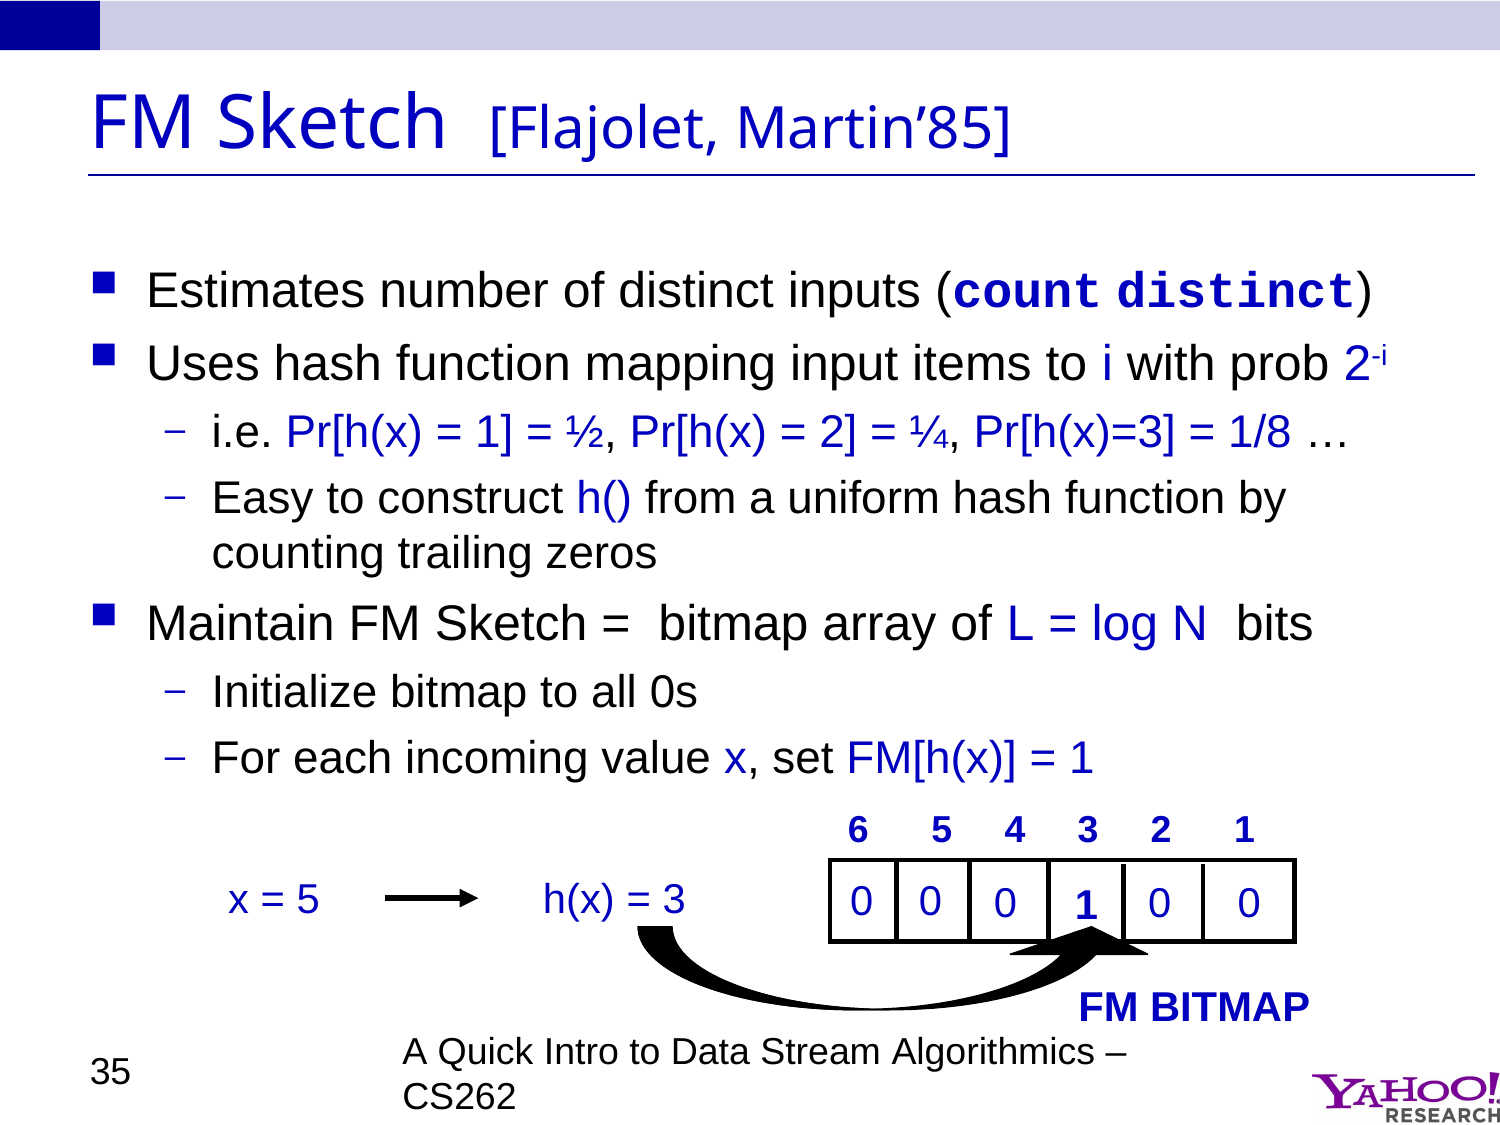

# FM Sketch [Flajolet, Martin’85]
Estimates number of distinct inputs (count distinct)
Uses hash function mapping input items to i with prob 2-i
i.e. Pr[h(x) = 1] = ½, Pr[h(x) = 2] = ¼, Pr[h(x)=3] = 1/8 …
Easy to construct h() from a uniform hash function by counting trailing zeros
Maintain FM Sketch = bitmap array of L = log N bits
Initialize bitmap to all 0s
For each incoming value x, set FM[h(x)] = 1
6 5 4 3 2 1
x = 5
h(x) = 3
0
0
0
0
0
0
1
FM BITMAP
Fundamentals of Analyzing and Mining Data Streams
35